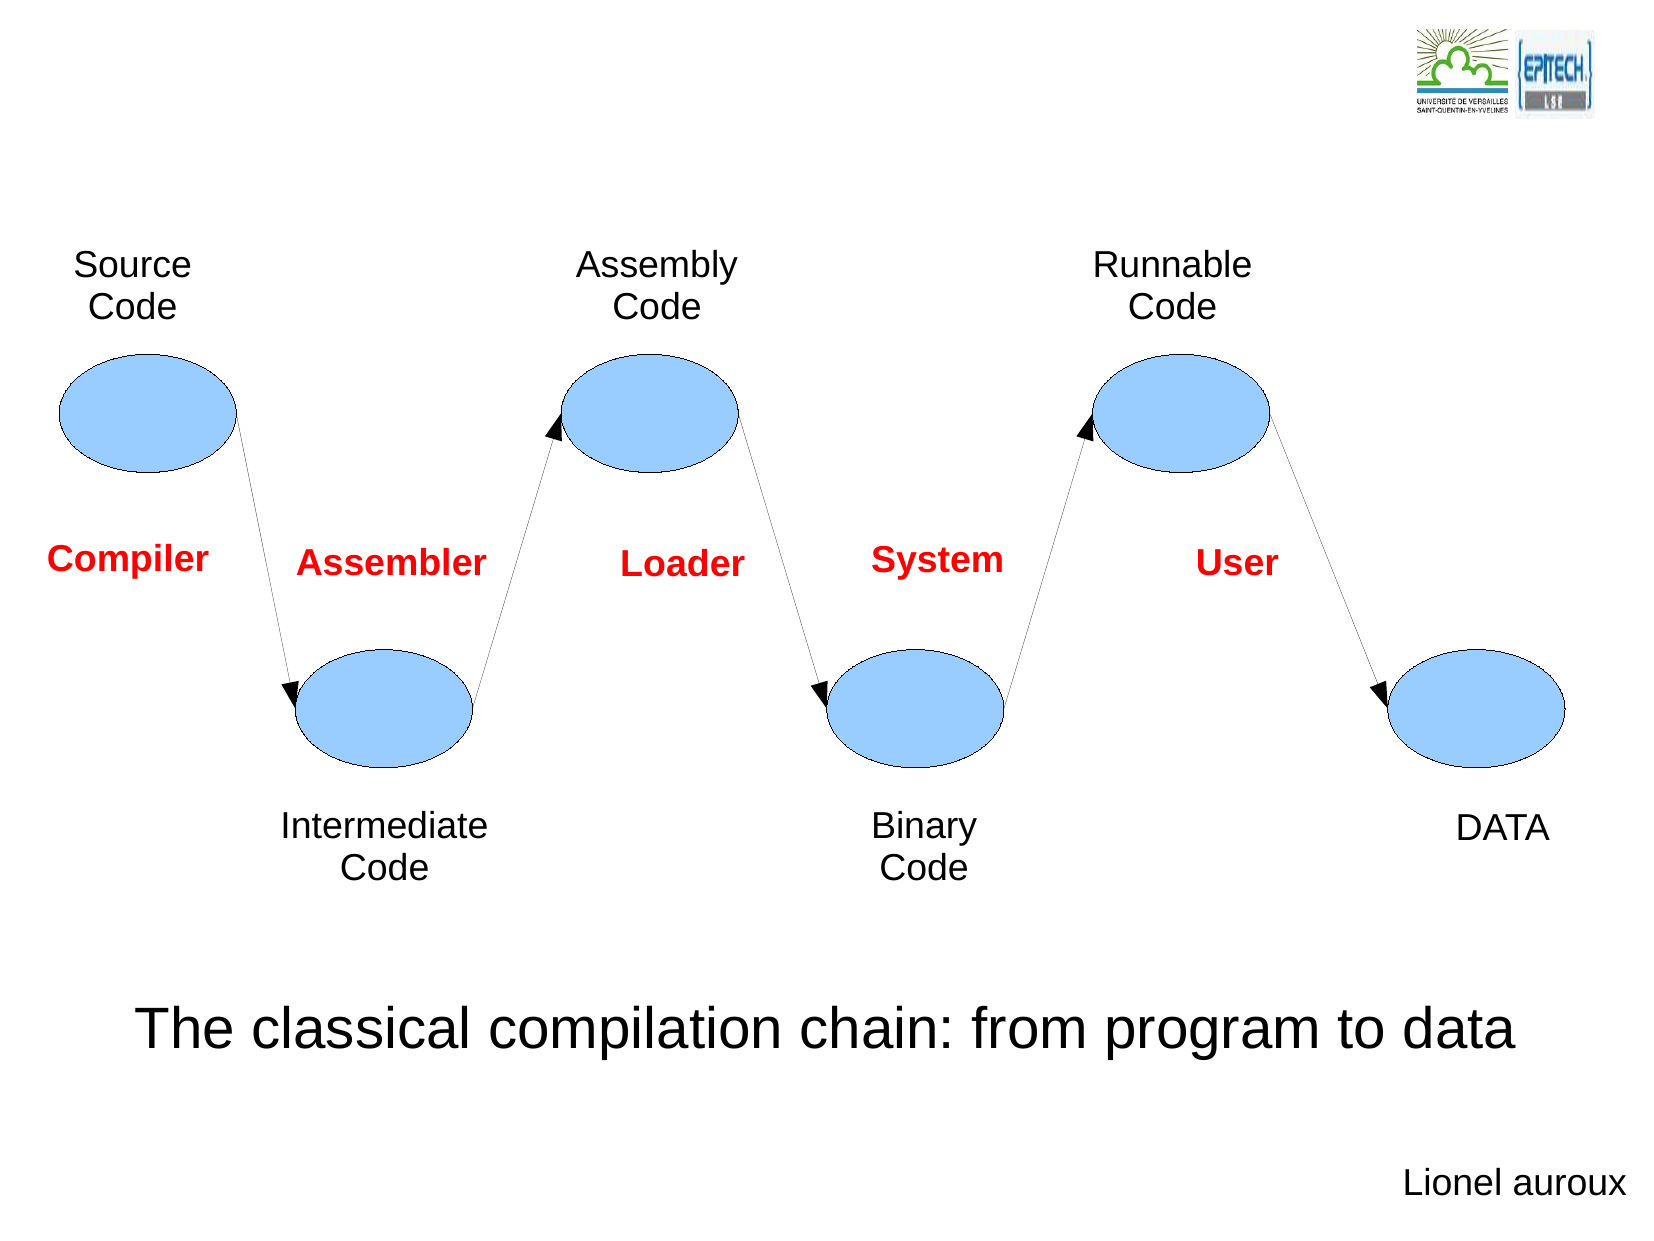

Source
Code
Assembly
Code
Runnable
Code
Compiler
System
Assembler
User
Loader
Intermediate
Code
Binary
Code
DATA
The classical compilation chain: from program to data
Lionel auroux